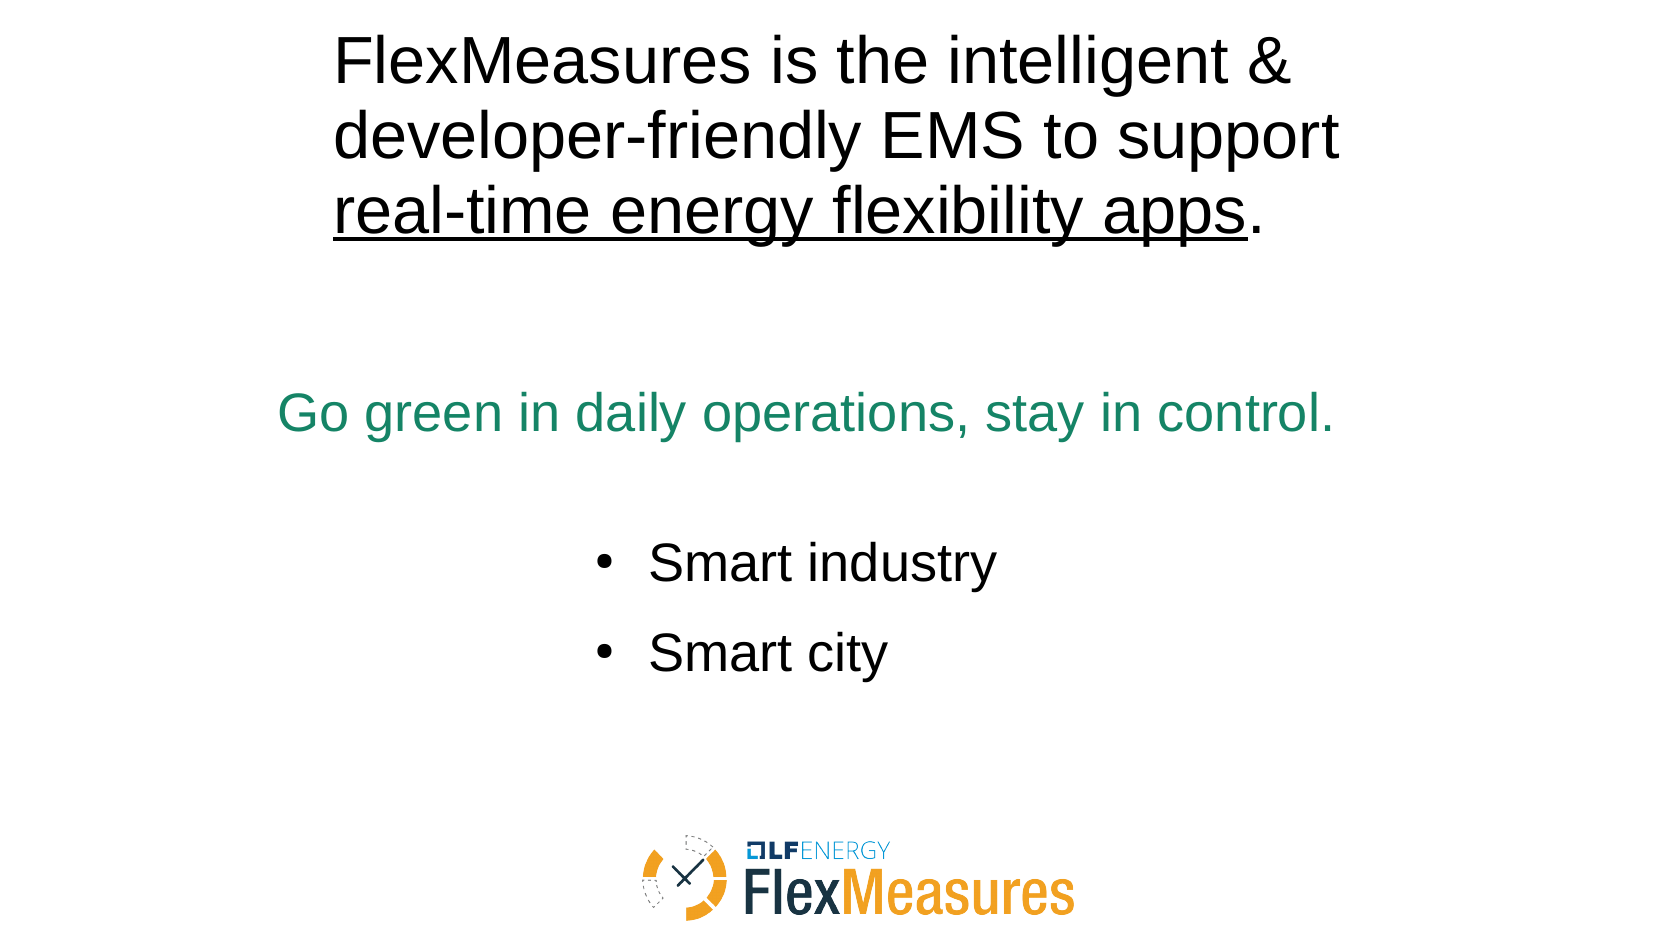

# FlexMeasures is the intelligent & developer-friendly EMS to support real-time energy flexibility apps.
Go green in daily operations, stay in control.
Smart industry
Smart city